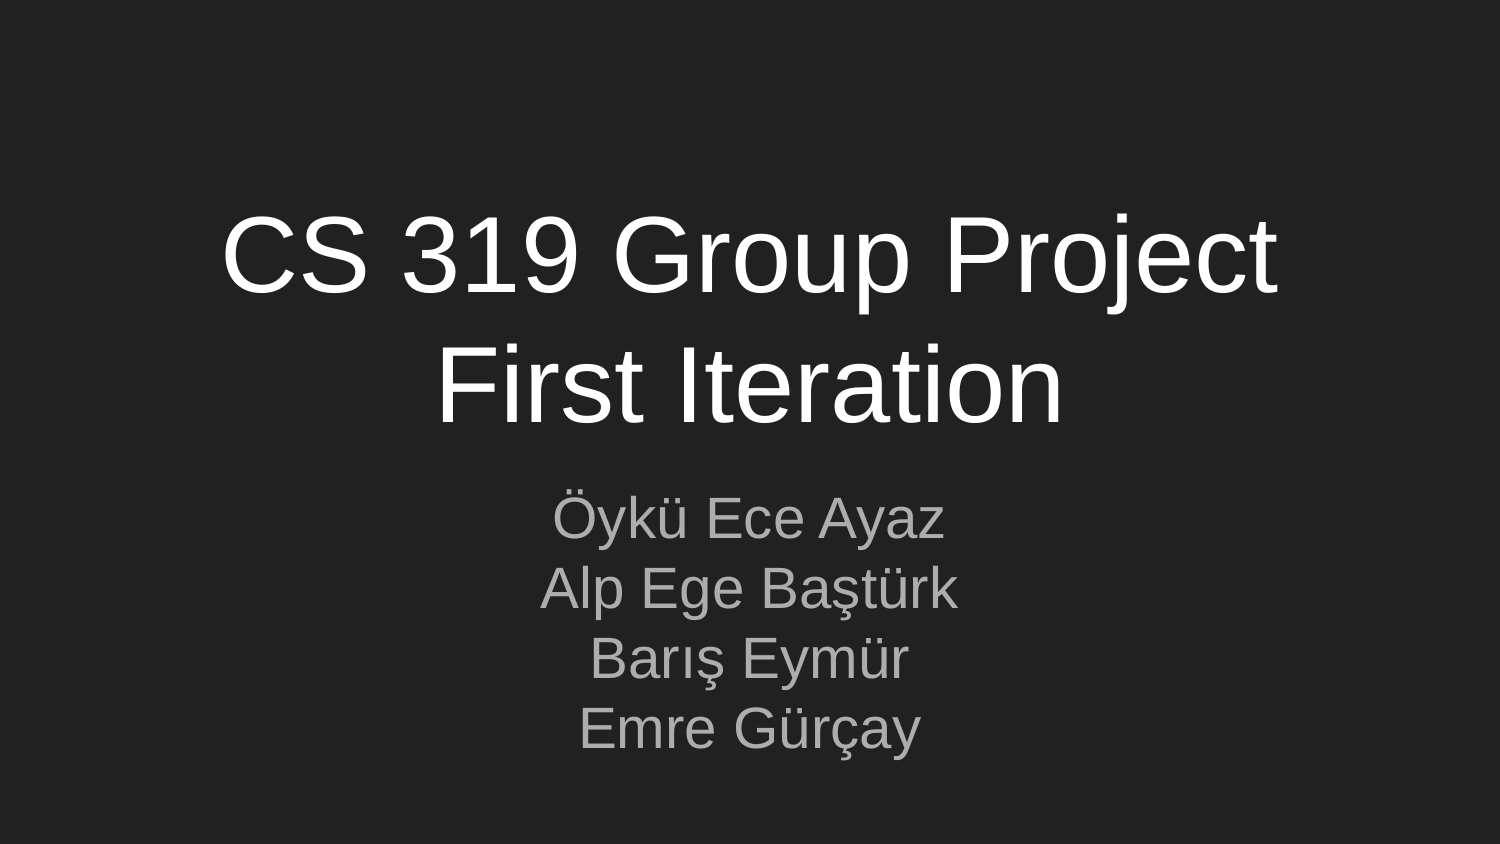

# CS 319 Group Project First Iteration
Öykü Ece Ayaz
Alp Ege Baştürk
Barış Eymür
Emre Gürçay